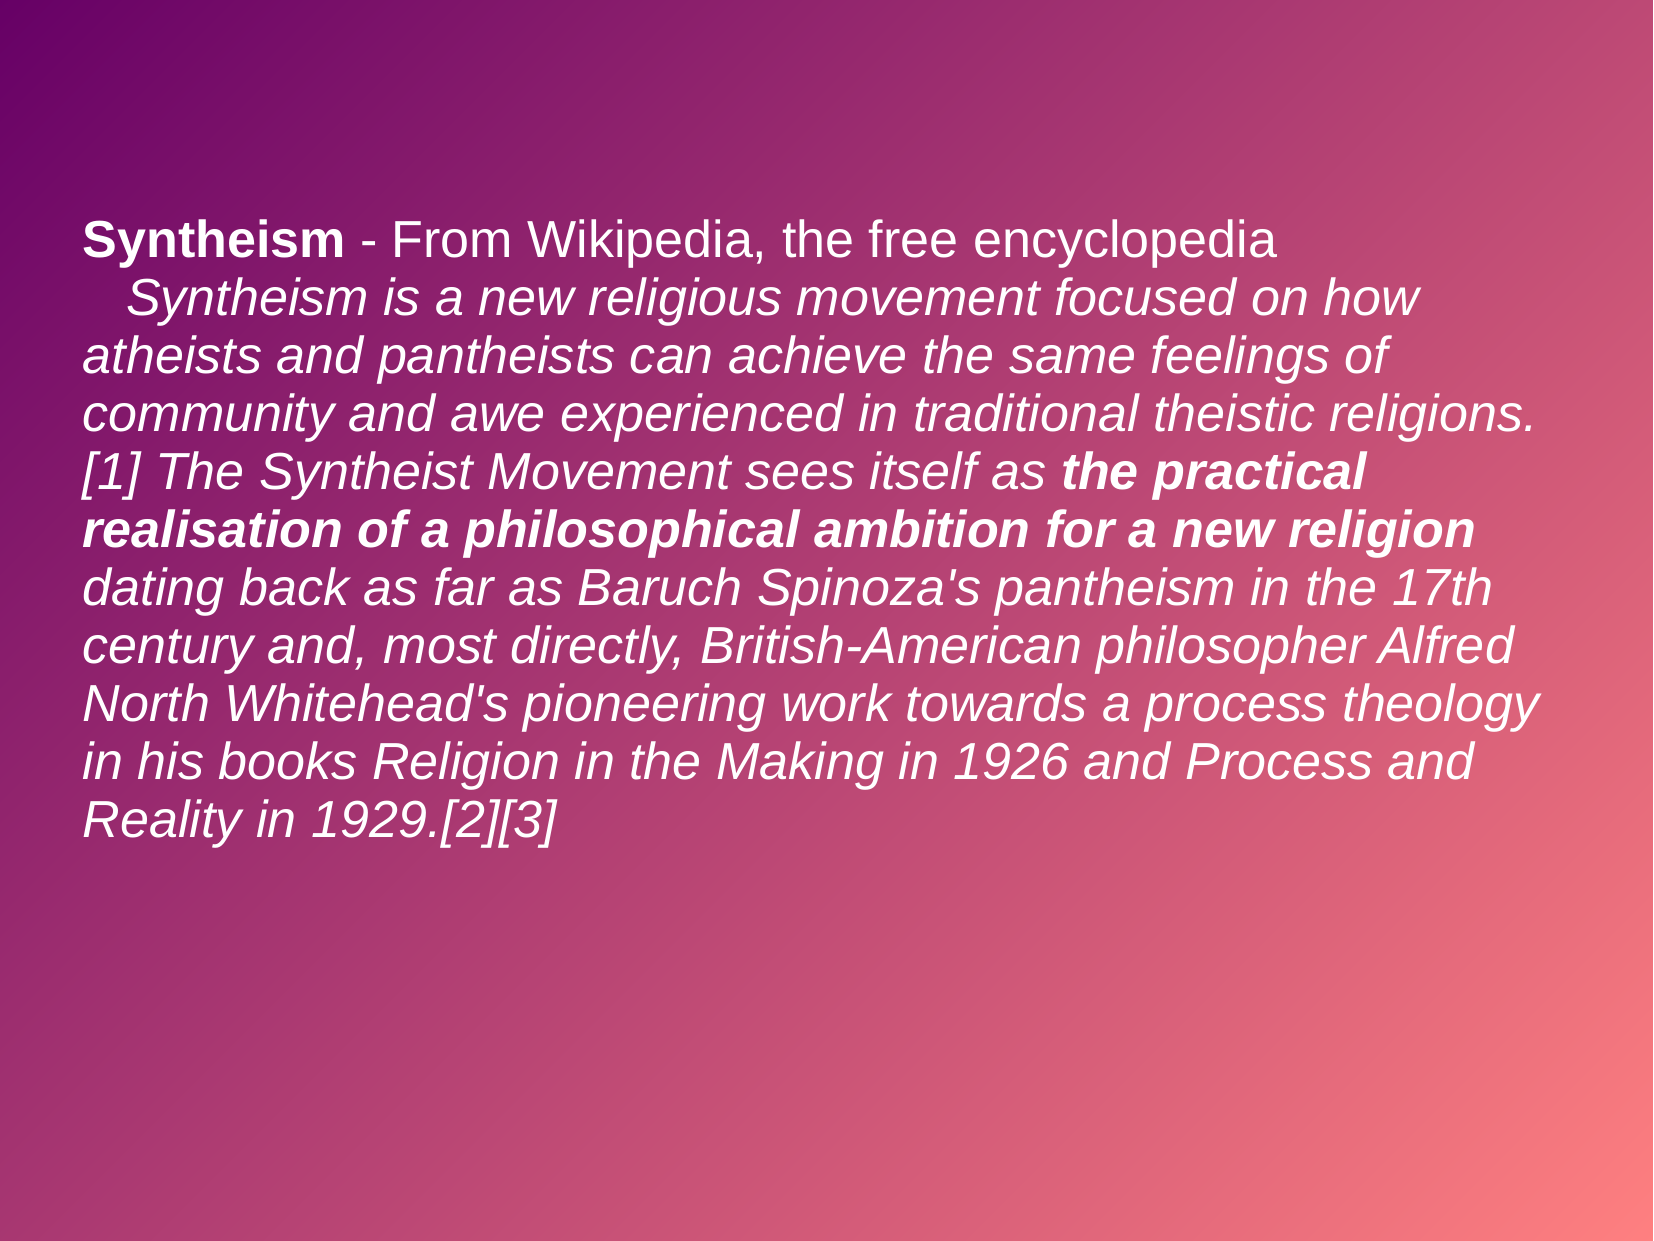

# Syntheism - From Wikipedia, the free encyclopedia
 Syntheism is a new religious movement focused on how atheists and pantheists can achieve the same feelings of community and awe experienced in traditional theistic religions.[1] The Syntheist Movement sees itself as the practical realisation of a philosophical ambition for a new religion dating back as far as Baruch Spinoza's pantheism in the 17th century and, most directly, British-American philosopher Alfred North Whitehead's pioneering work towards a process theology in his books Religion in the Making in 1926 and Process and Reality in 1929.[2][3]